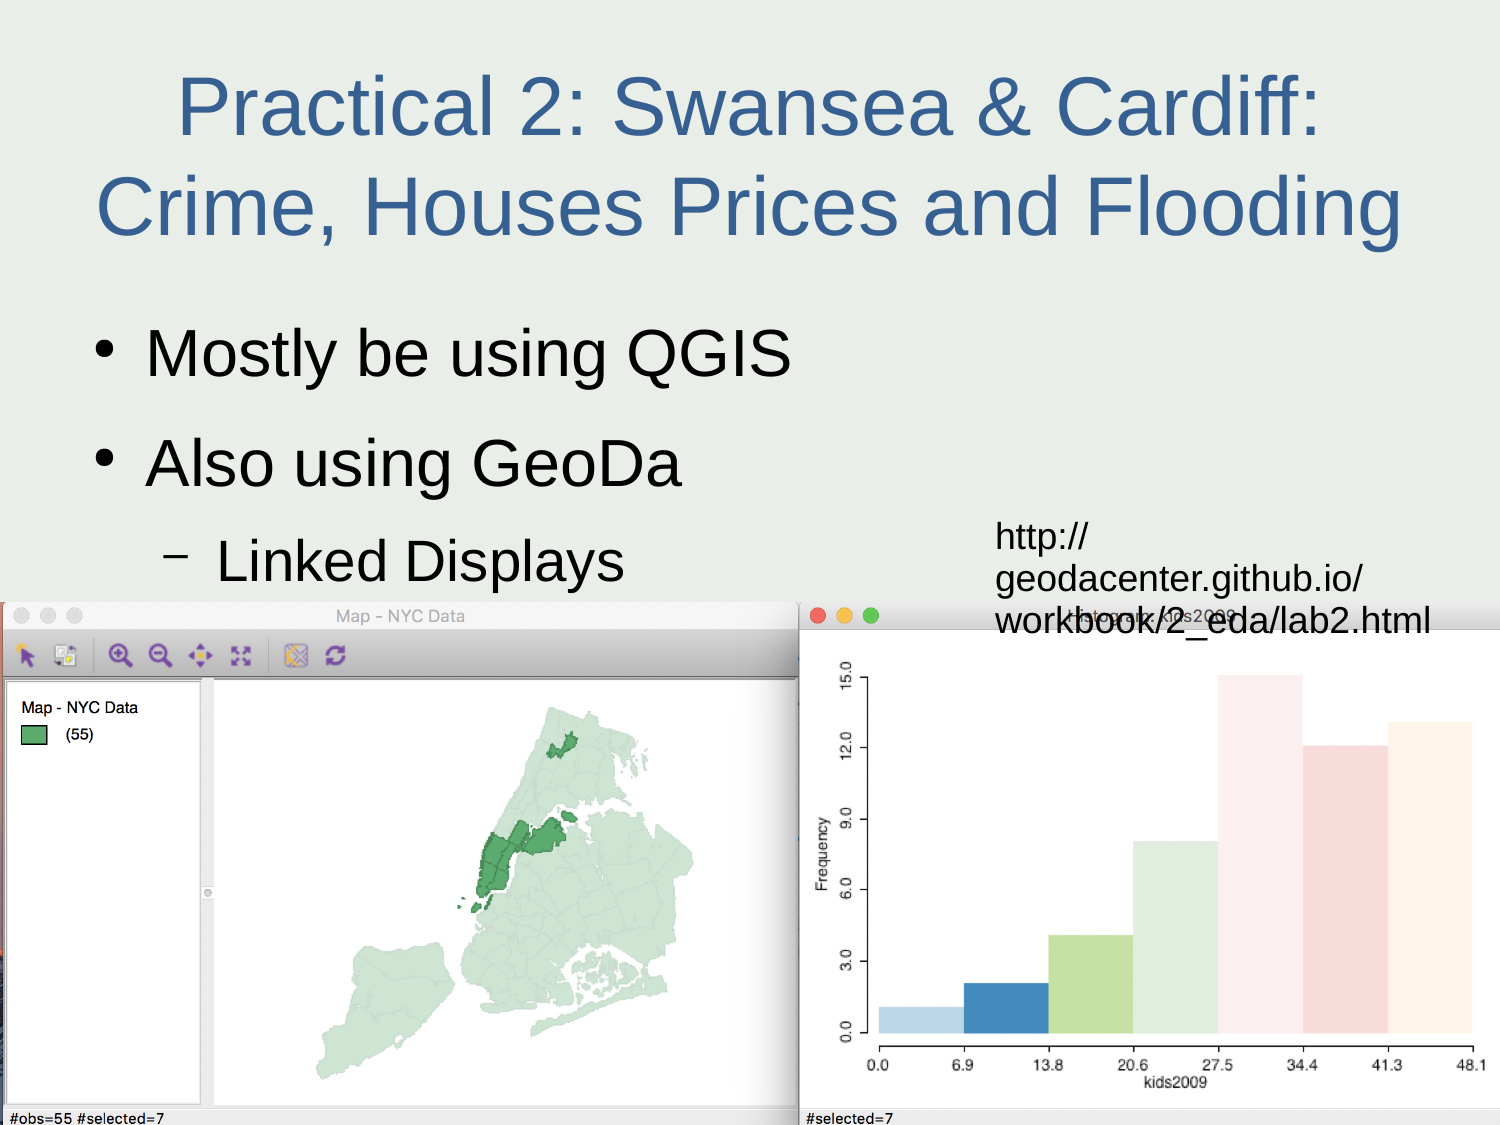

Practical 2: Swansea & Cardiff: Crime, Houses Prices and Flooding
# Mostly be using QGIS
Also using GeoDa
Linked Displays
http://geodacenter.github.io/workbook/2_eda/lab2.html